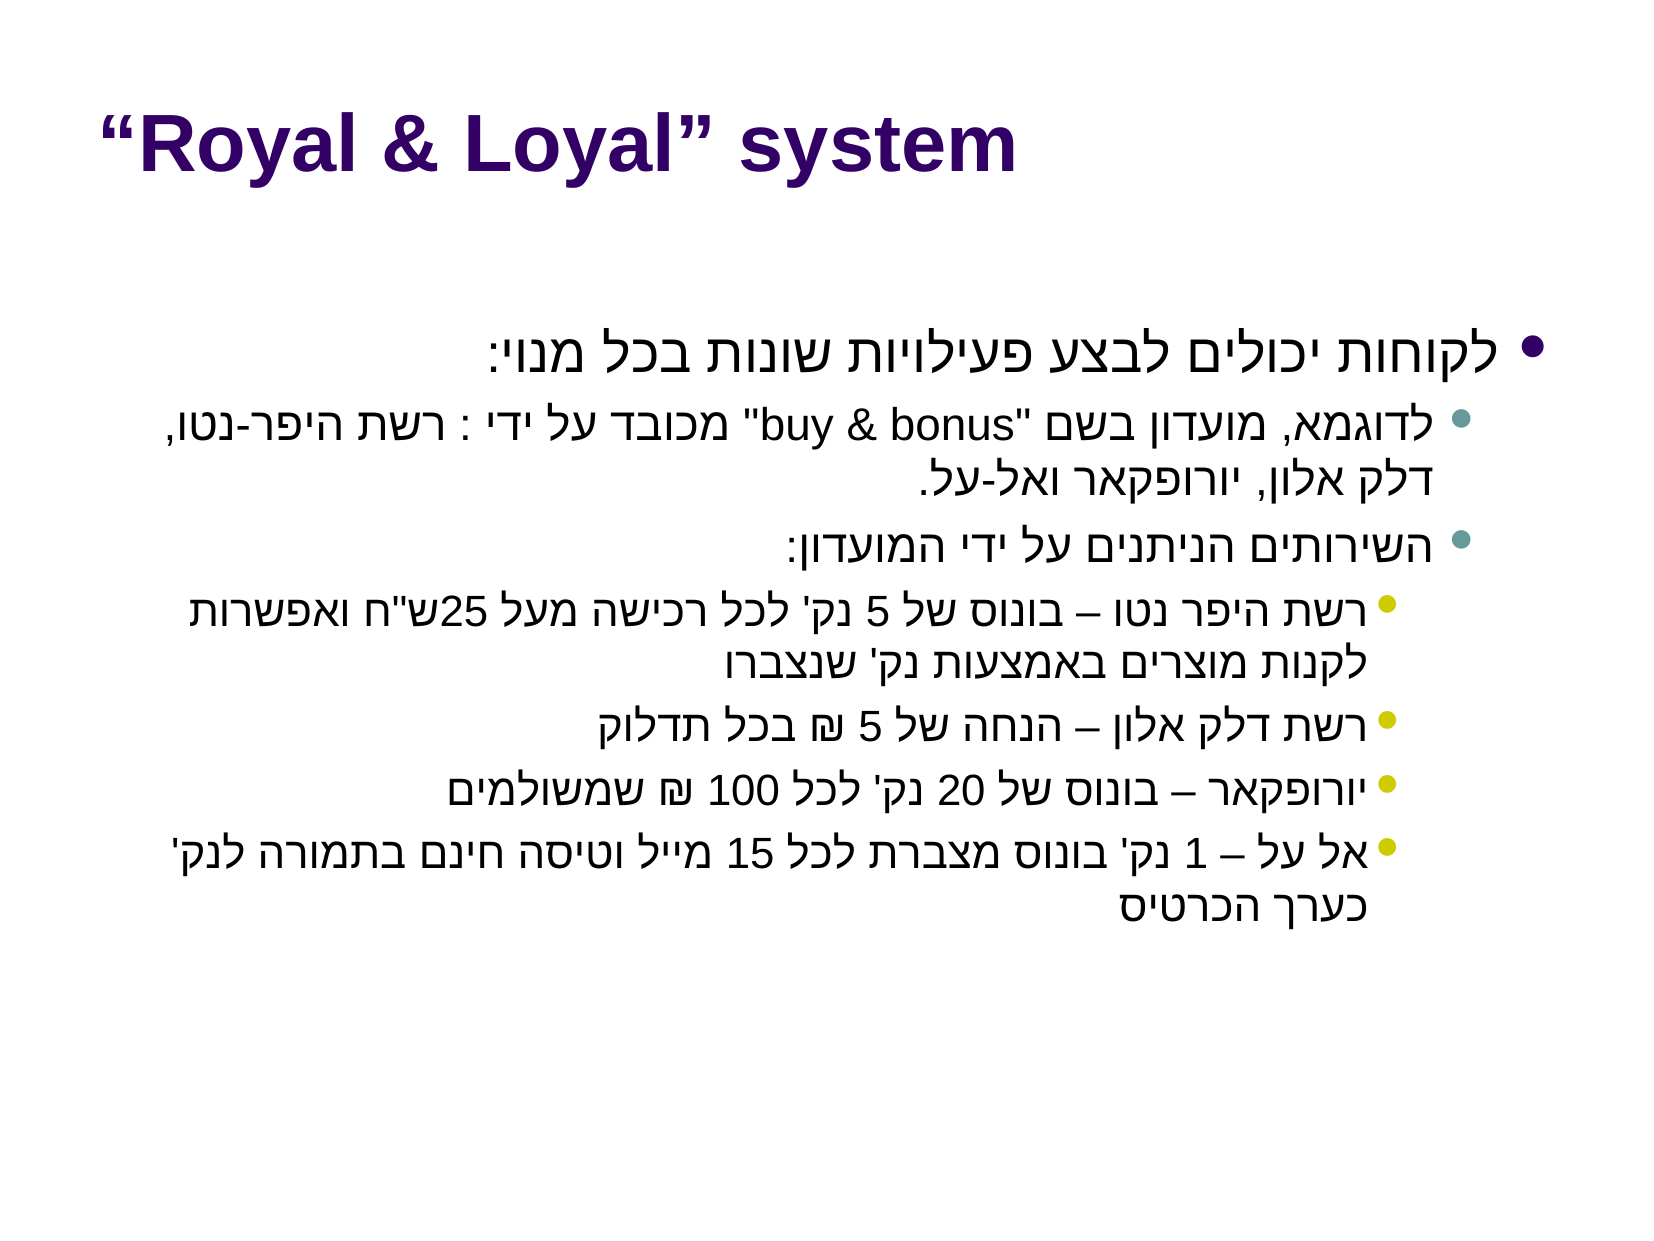

“Royal & Loyal” system
# לקוחות יכולים לבצע פעילויות שונות בכל מנוי:
לדוגמא, מועדון בשם "buy & bonus" מכובד על ידי : רשת היפר-נטו, דלק אלון, יורופקאר ואל-על.
השירותים הניתנים על ידי המועדון:
רשת היפר נטו – בונוס של 5 נק' לכל רכישה מעל 25ש"ח ואפשרות לקנות מוצרים באמצעות נק' שנצברו
רשת דלק אלון – הנחה של 5 ₪ בכל תדלוק
יורופקאר – בונוס של 20 נק' לכל 100 ₪ שמשולמים
אל על – 1 נק' בונוס מצברת לכל 15 מייל וטיסה חינם בתמורה לנק' כערך הכרטיס